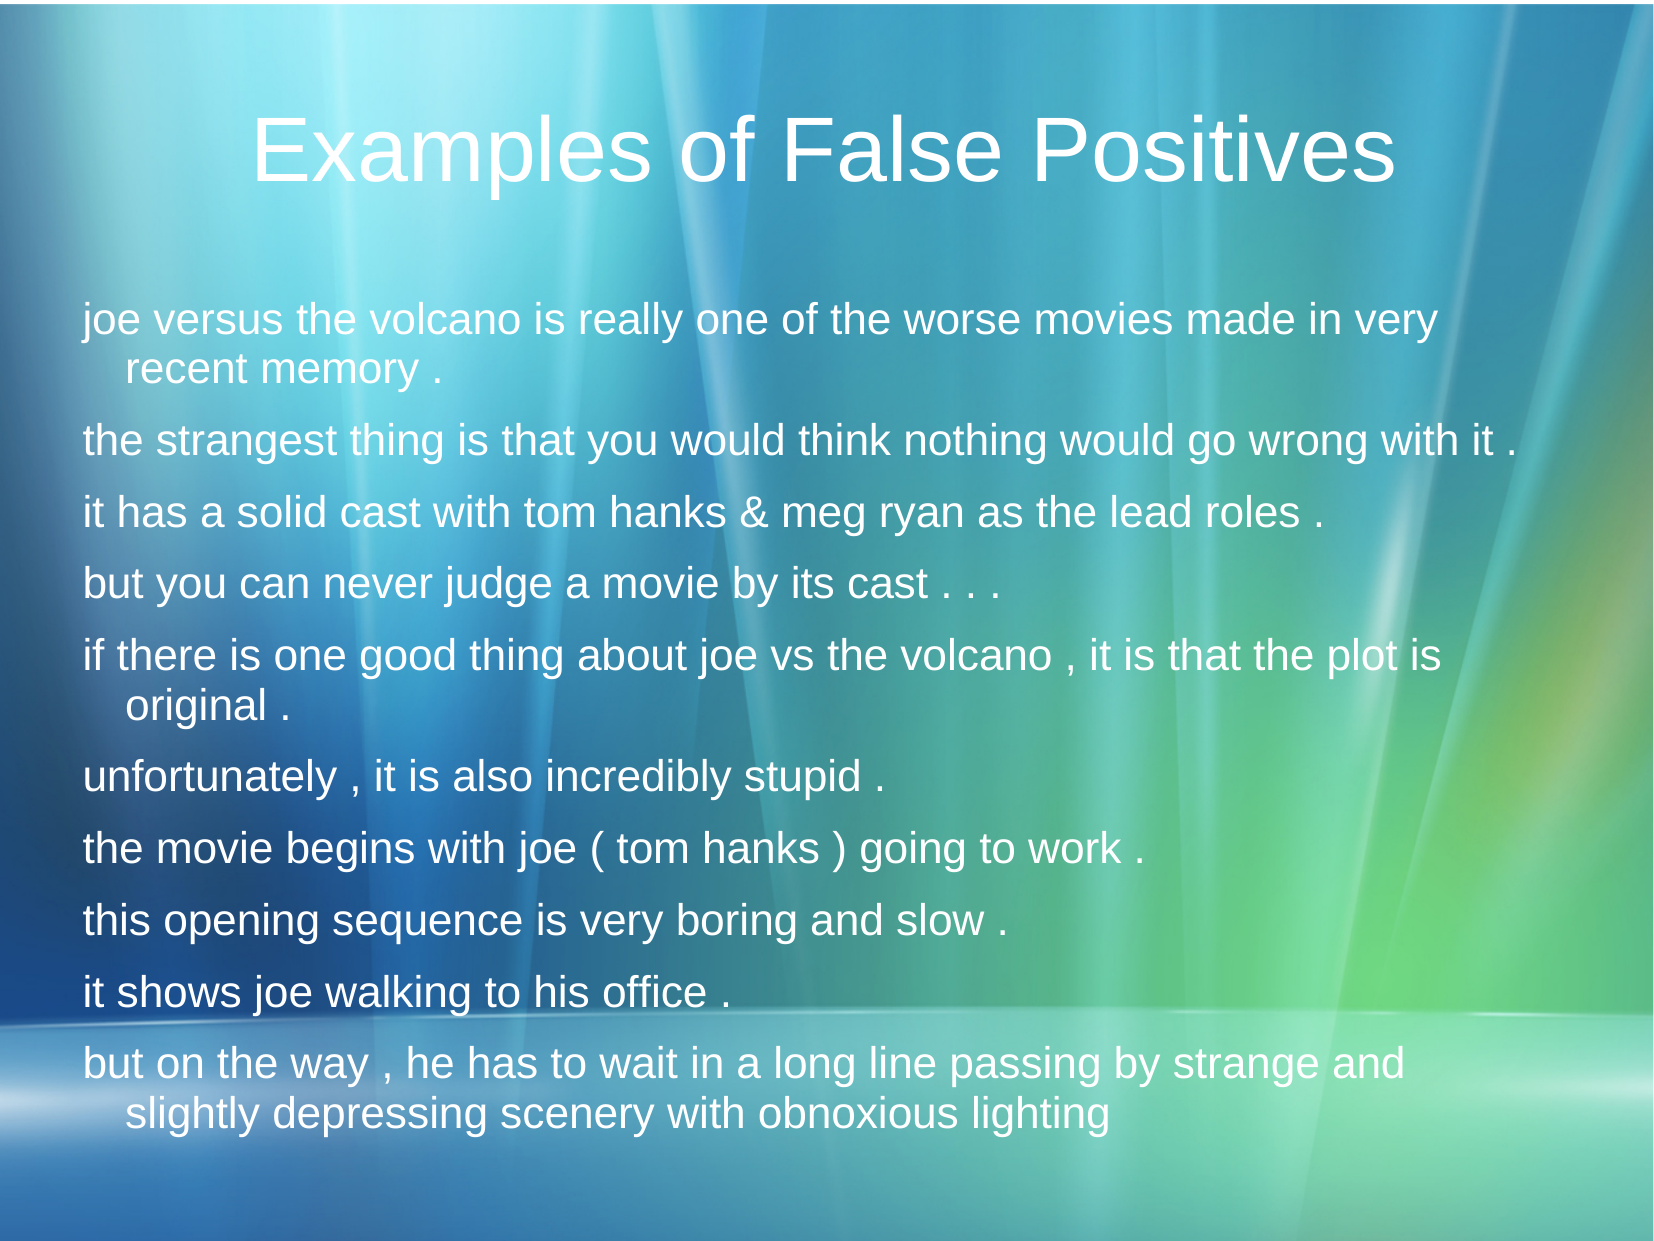

# Examples of False Positives
joe versus the volcano is really one of the worse movies made in very recent memory .
the strangest thing is that you would think nothing would go wrong with it .
it has a solid cast with tom hanks & meg ryan as the lead roles .
but you can never judge a movie by its cast . . .
if there is one good thing about joe vs the volcano , it is that the plot is original .
unfortunately , it is also incredibly stupid .
the movie begins with joe ( tom hanks ) going to work .
this opening sequence is very boring and slow .
it shows joe walking to his office .
but on the way , he has to wait in a long line passing by strange and slightly depressing scenery with obnoxious lighting